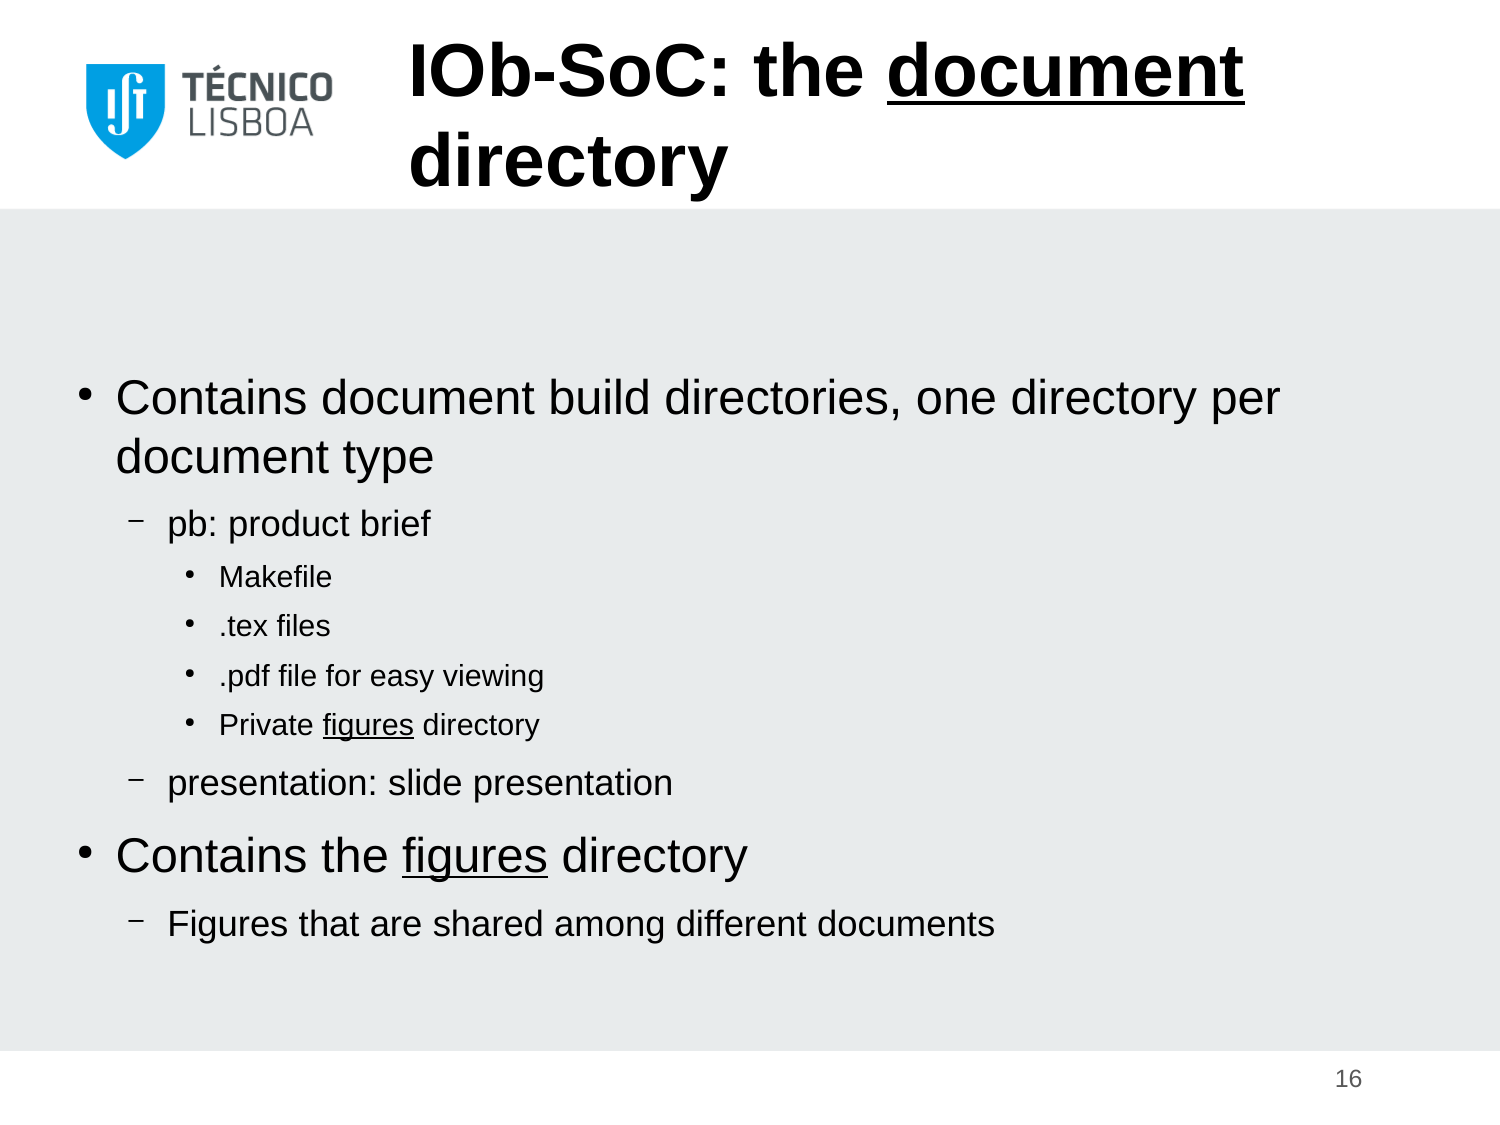

# IOb-SoC: the document directory
Contains document build directories, one directory per document type
pb: product brief
Makefile
.tex files
.pdf file for easy viewing
Private figures directory
presentation: slide presentation
Contains the figures directory
Figures that are shared among different documents
16